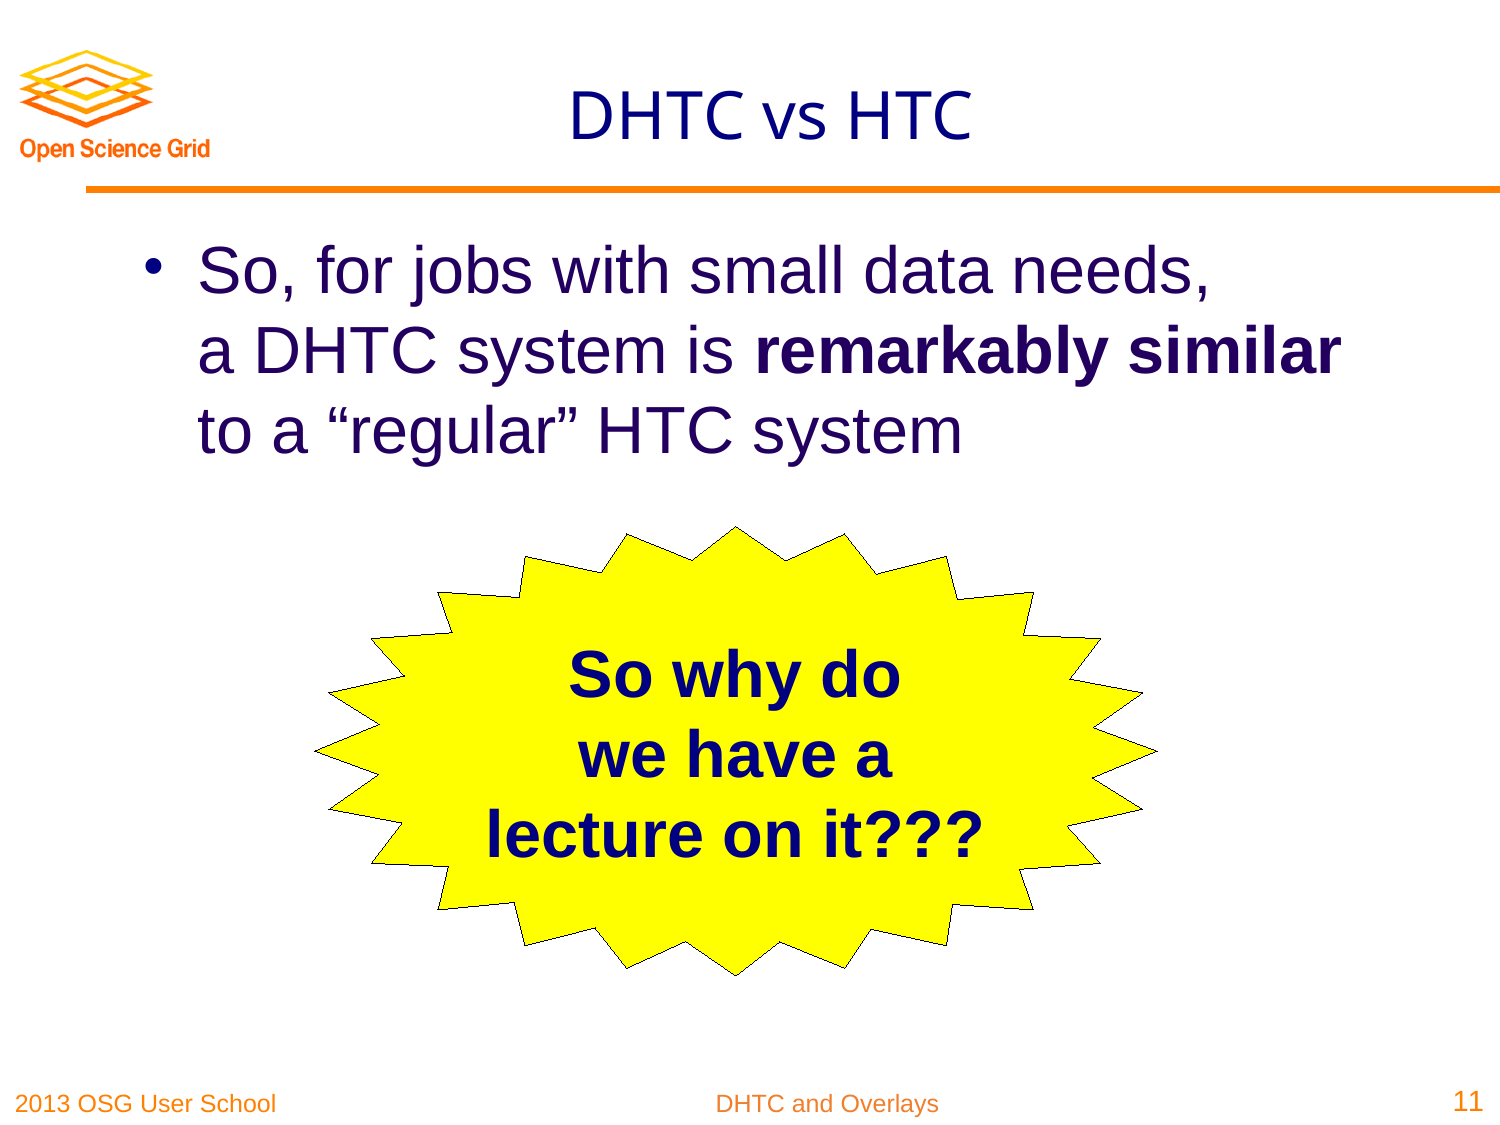

# DHTC vs HTC
So, for jobs with small data needs,
a DHTC system is remarkably similar
to a “regular” HTC system
So why do
we have a
lecture on it???